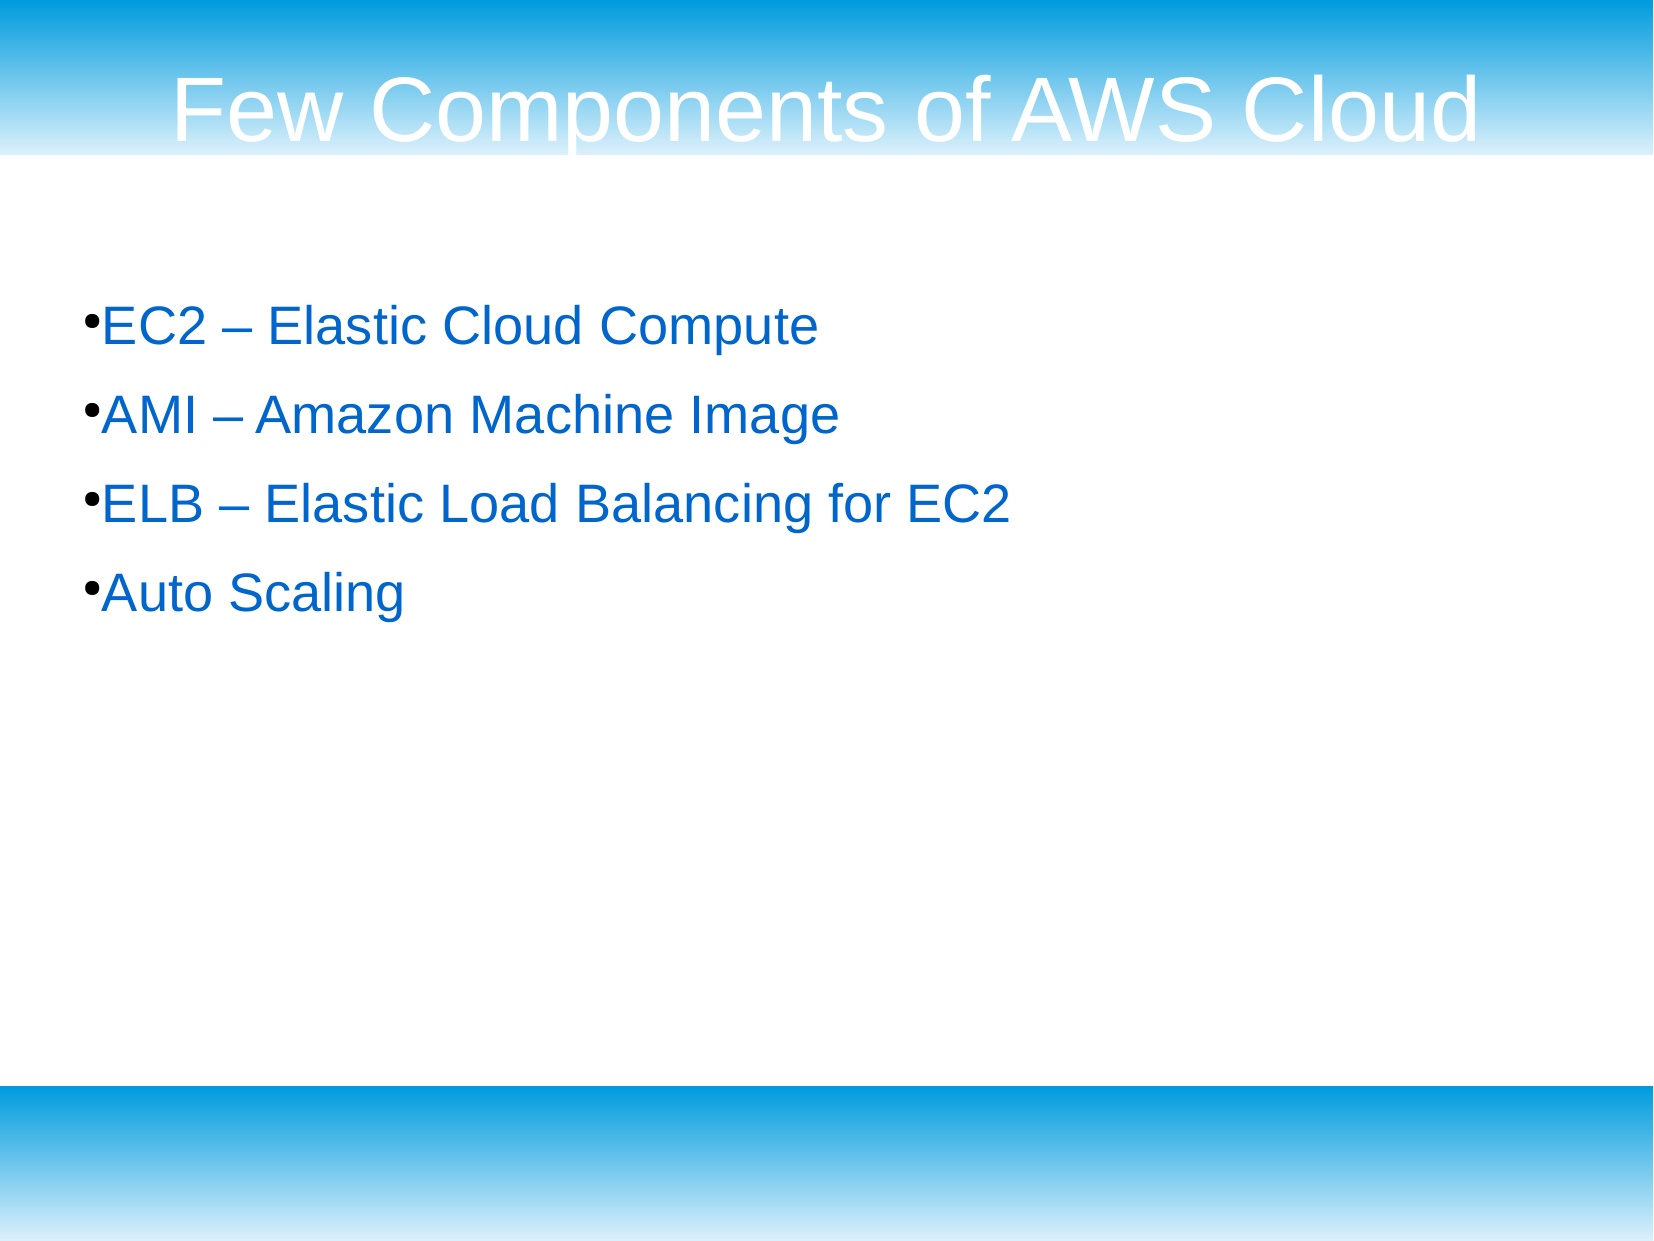

# Few Components of AWS Cloud
EC2 – Elastic Cloud Compute
AMI – Amazon Machine Image
ELB – Elastic Load Balancing for EC2
Auto Scaling